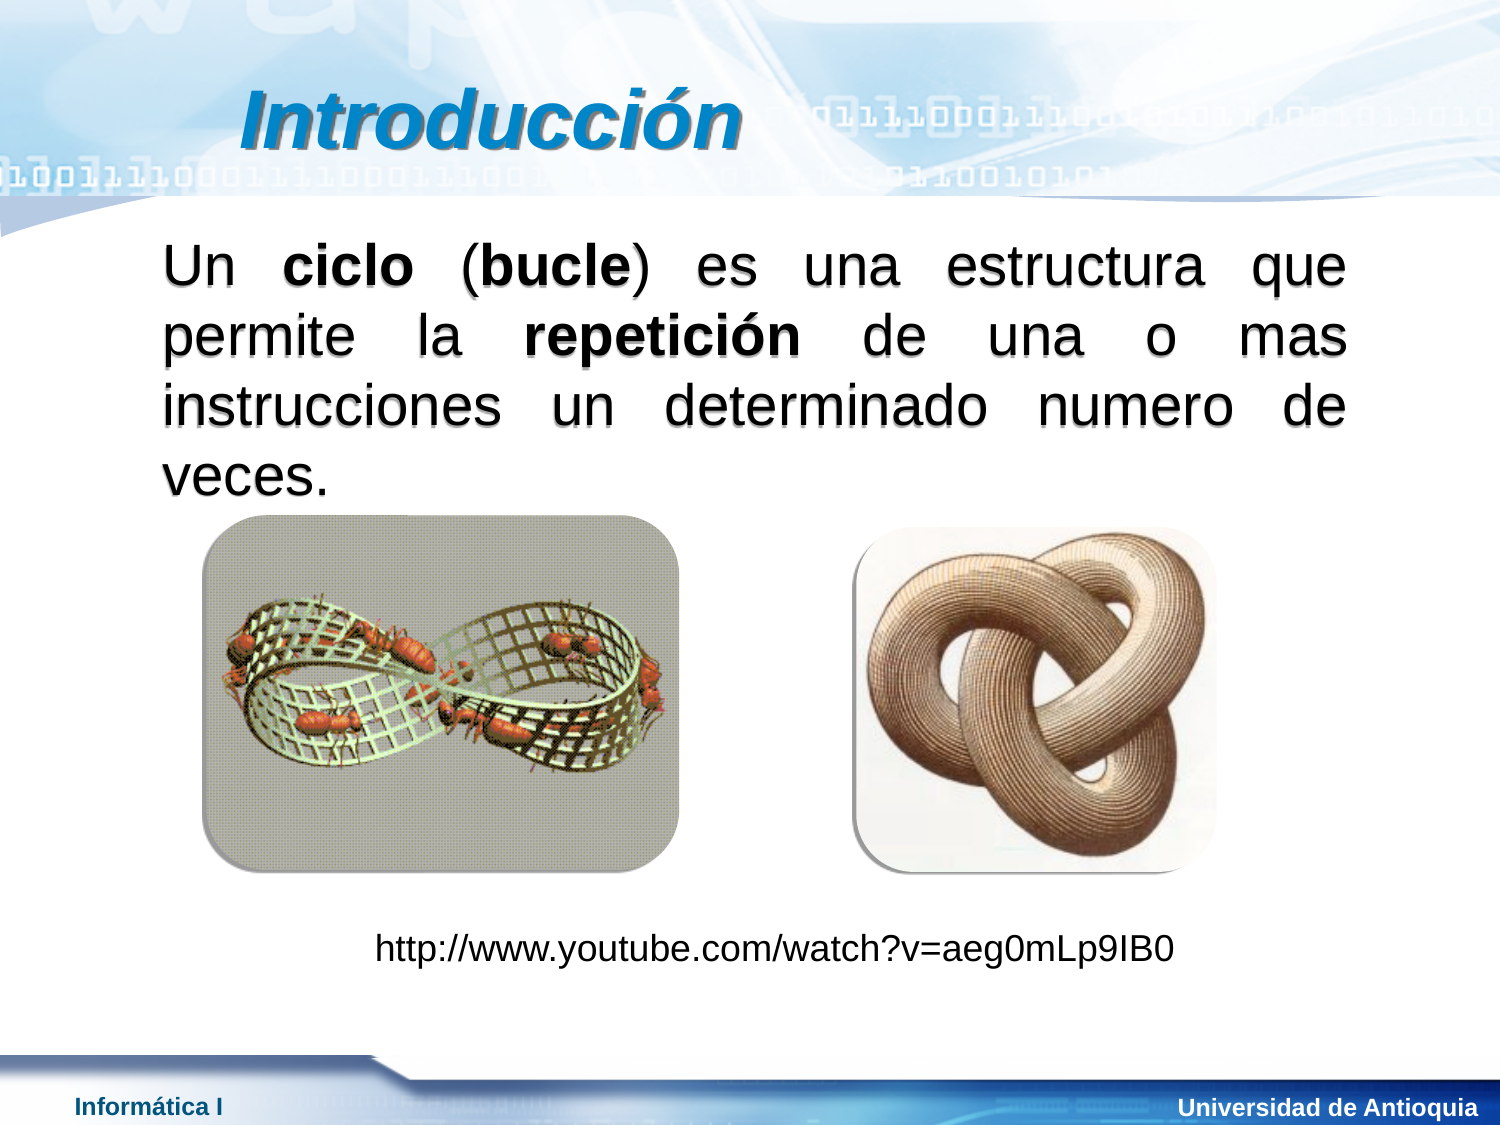

# Introducción
Un ciclo (bucle) es una estructura que permite la repetición de una o mas instrucciones un determinado numero de veces.
http://www.youtube.com/watch?v=aeg0mLp9IB0